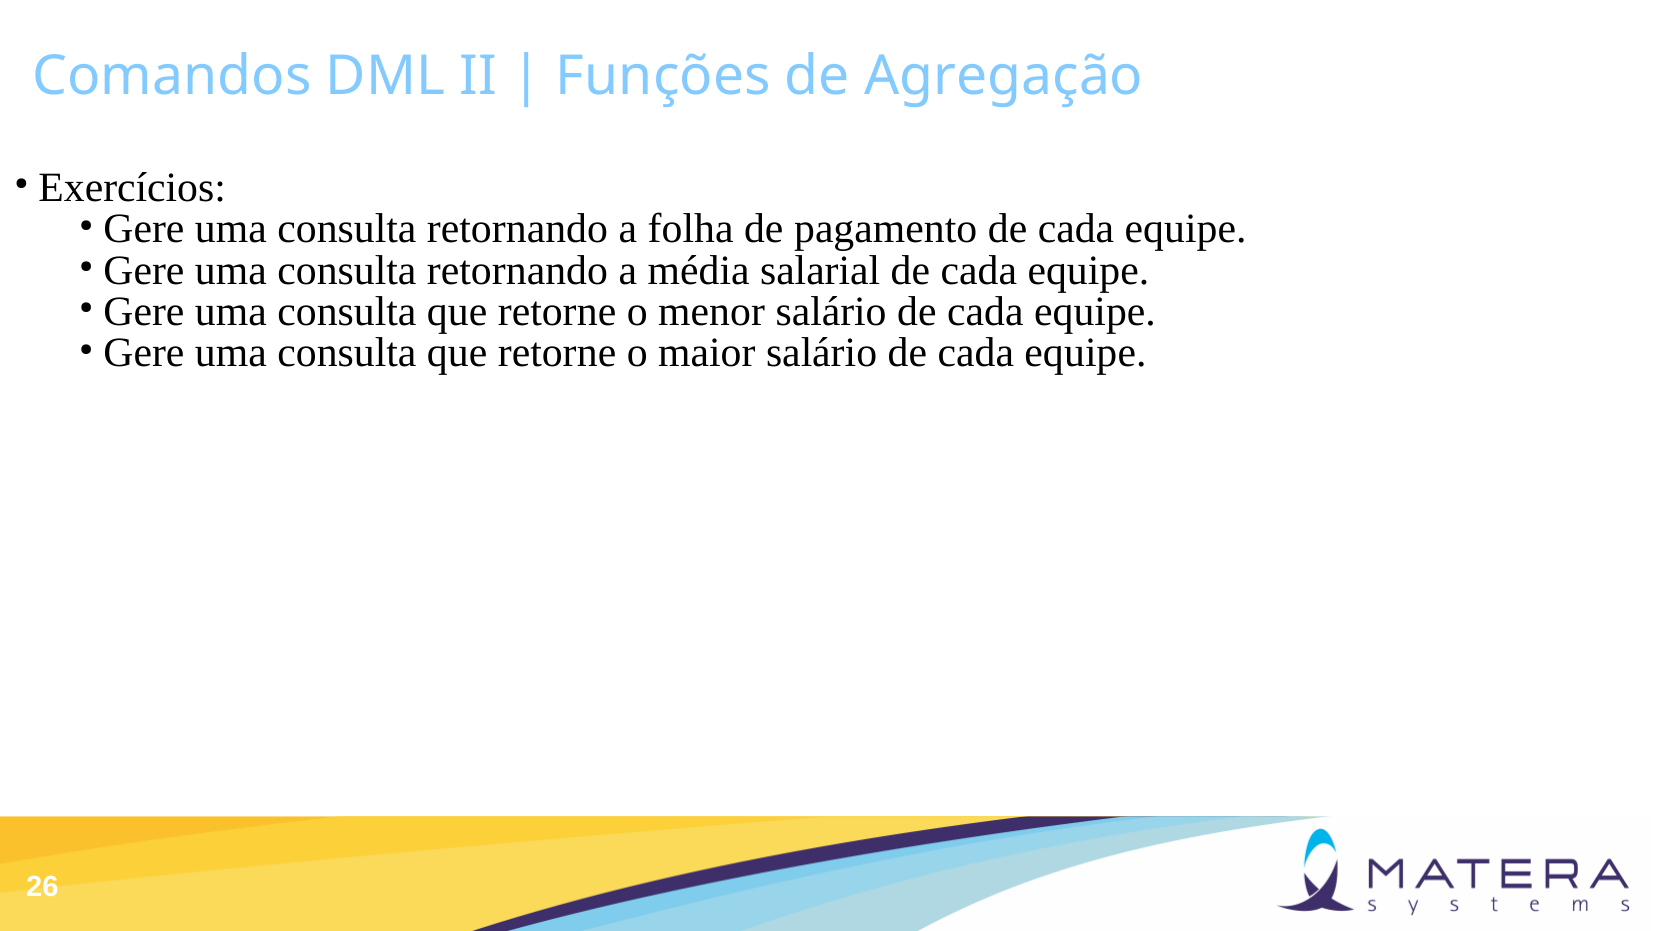

# Comandos DML II | Funções de Agregação
Exercícios:
Gere uma consulta retornando a folha de pagamento de cada equipe.
Gere uma consulta retornando a média salarial de cada equipe.
Gere uma consulta que retorne o menor salário de cada equipe.
Gere uma consulta que retorne o maior salário de cada equipe.